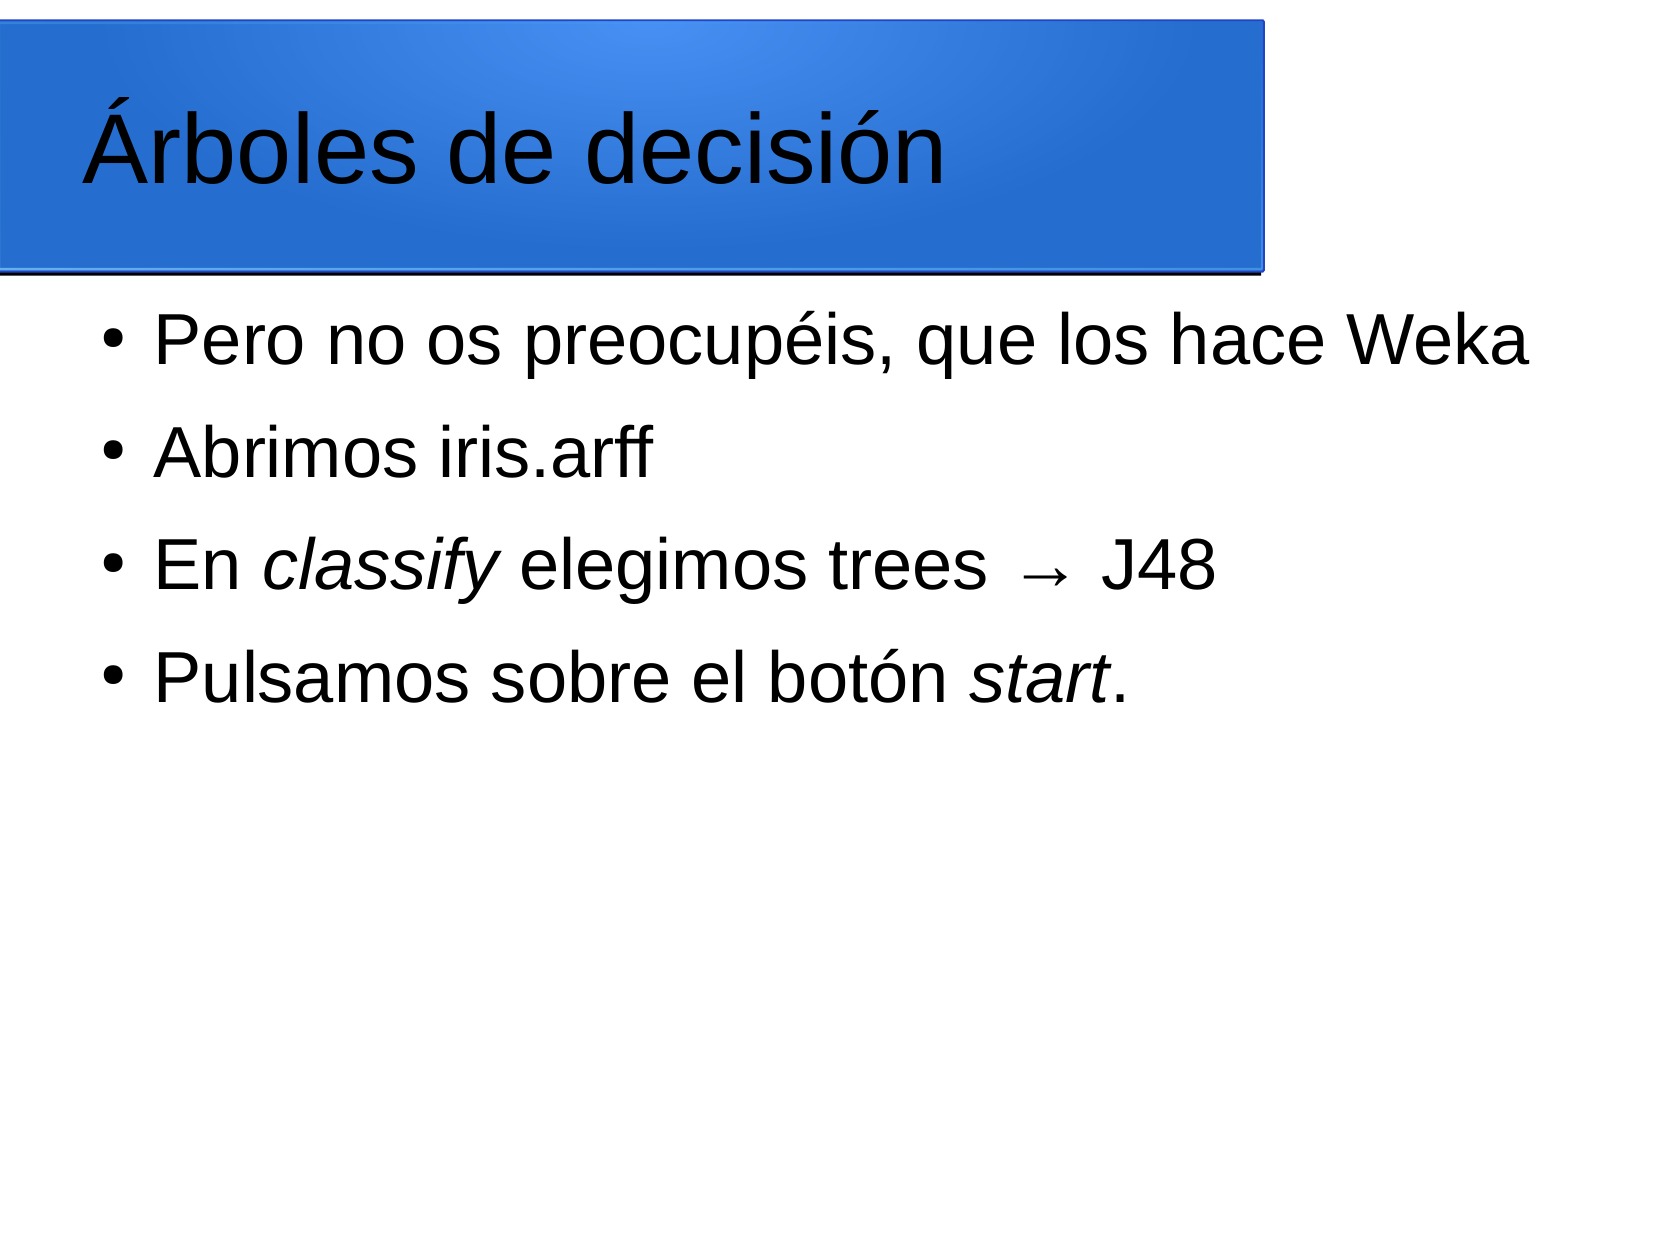

# Árboles de decisión
Pero no os preocupéis, que los hace Weka
Abrimos iris.arff
En classify elegimos trees → J48
Pulsamos sobre el botón start.